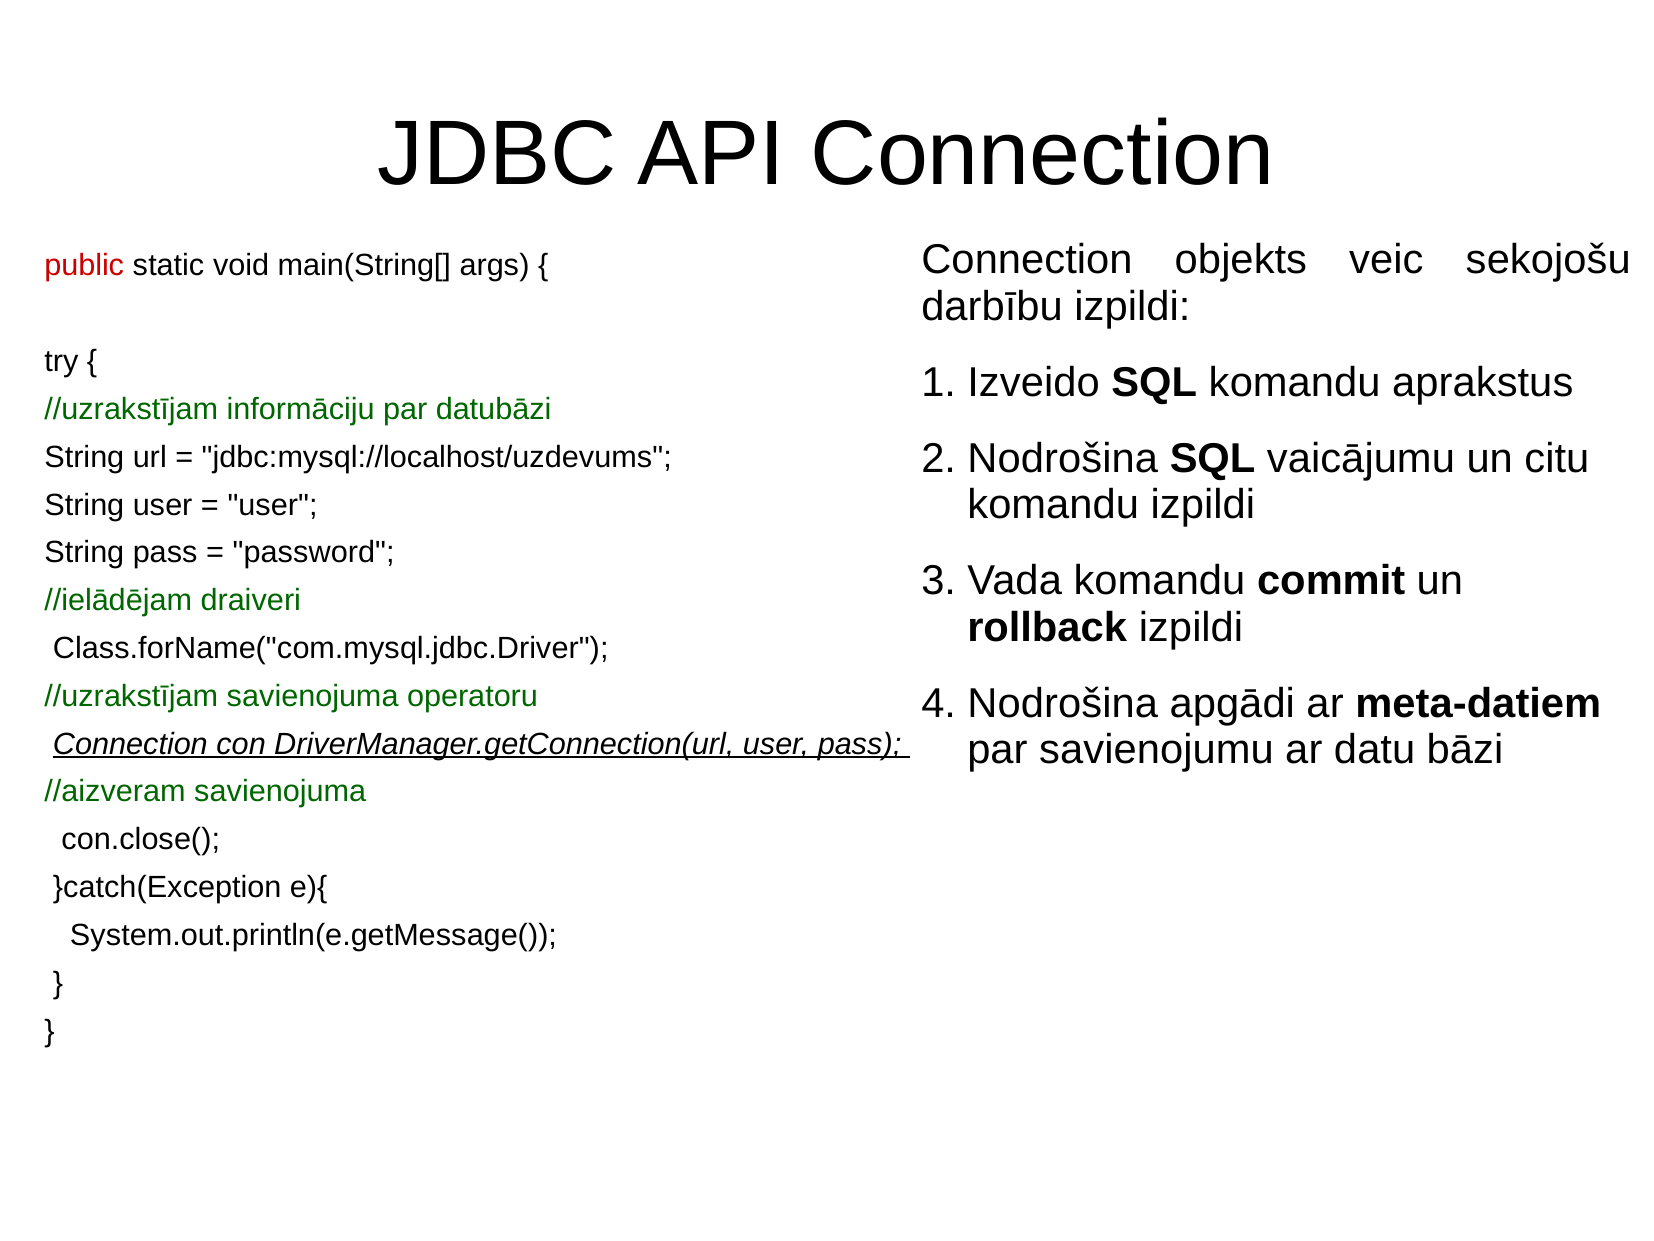

# JDBC API Connection
Connection objekts veic sekojošu darbību izpildi:
1. Izveido SQL komandu aprakstus
2. Nodrošina SQL vaicājumu un citu komandu izpildi
3. Vada komandu commit un rollback izpildi
4. Nodrošina apgādi ar meta-datiem par savienojumu ar datu bāzi
public static void main(String[] args) {
try {
//uzrakstījam informāciju par datubāzi
String url = "jdbc:mysql://localhost/uzdevums";
String user = "user";
String pass = "password";
//ielādējam draiveri
 Class.forName("com.mysql.jdbc.Driver");
//uzrakstījam savienojuma operatoru
 Connection con DriverManager.getConnection(url, user, pass);
//aizveram savienojuma
 con.close();
 }catch(Exception e){
 System.out.println(e.getMessage());
 }
}